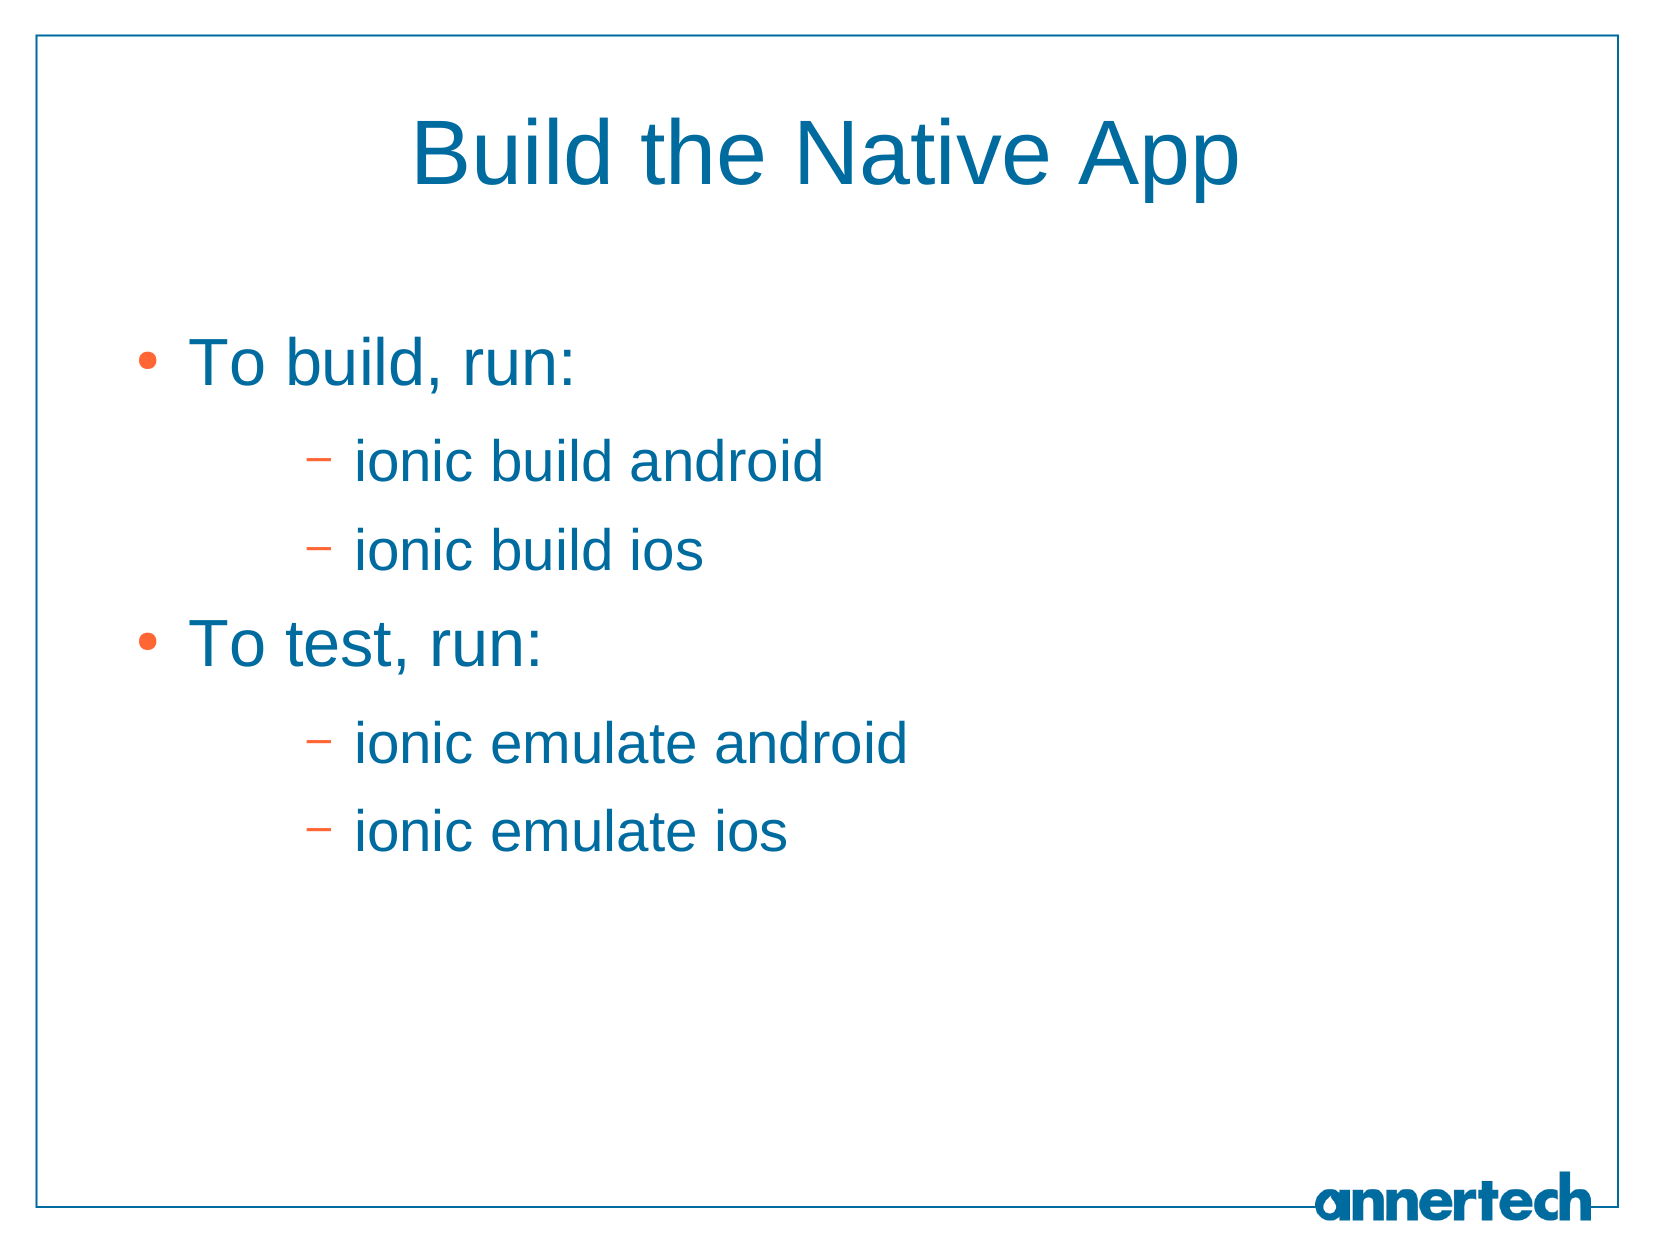

# Build the Native App
To build, run:
ionic build android
ionic build ios
To test, run:
ionic emulate android
ionic emulate ios